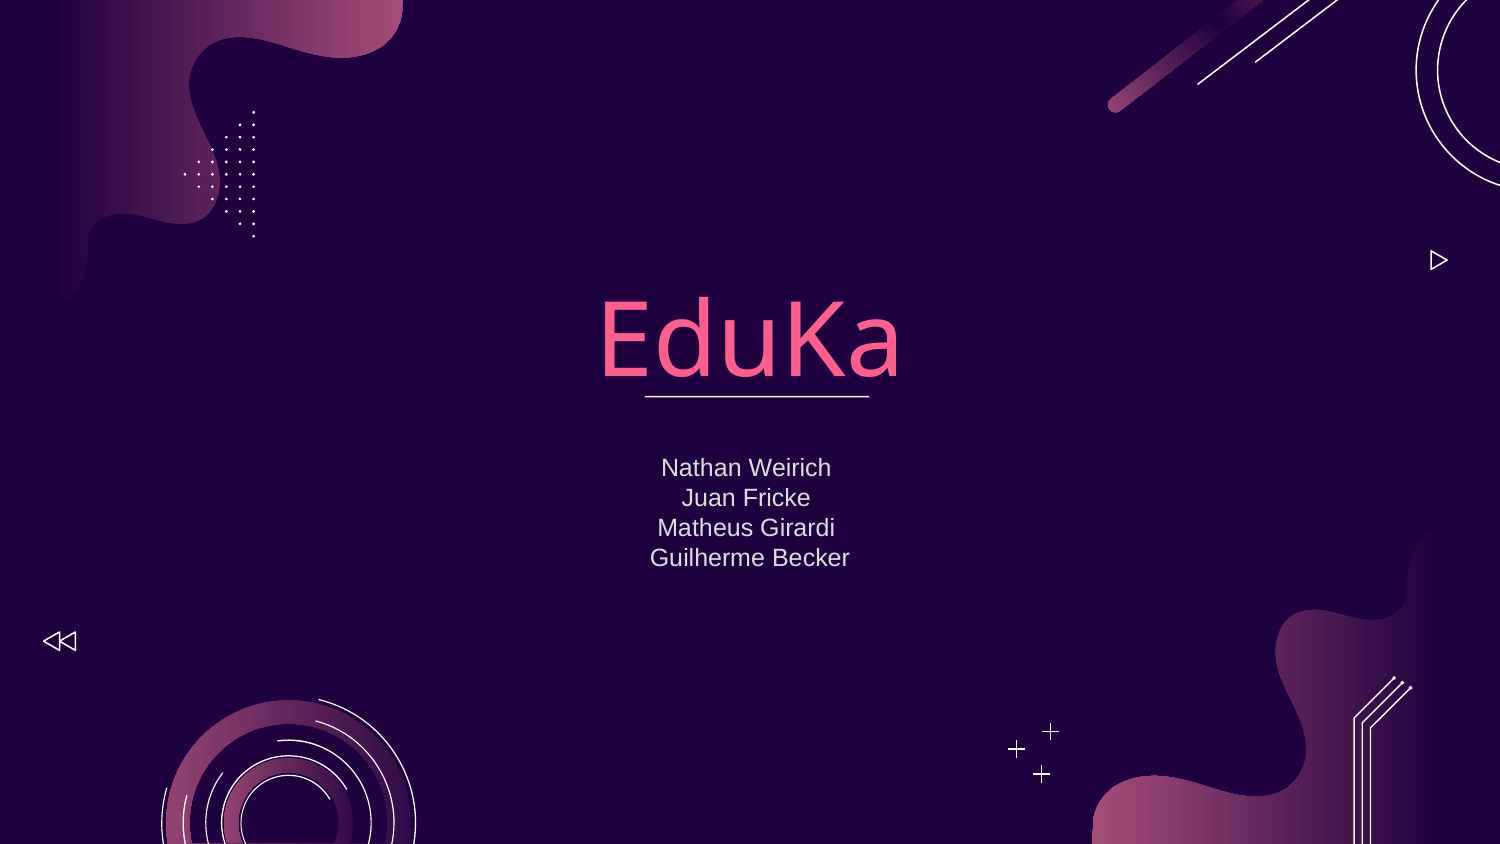

# EduKa
Nathan Weirich
Juan Fricke
Matheus Girardi
Guilherme Becker